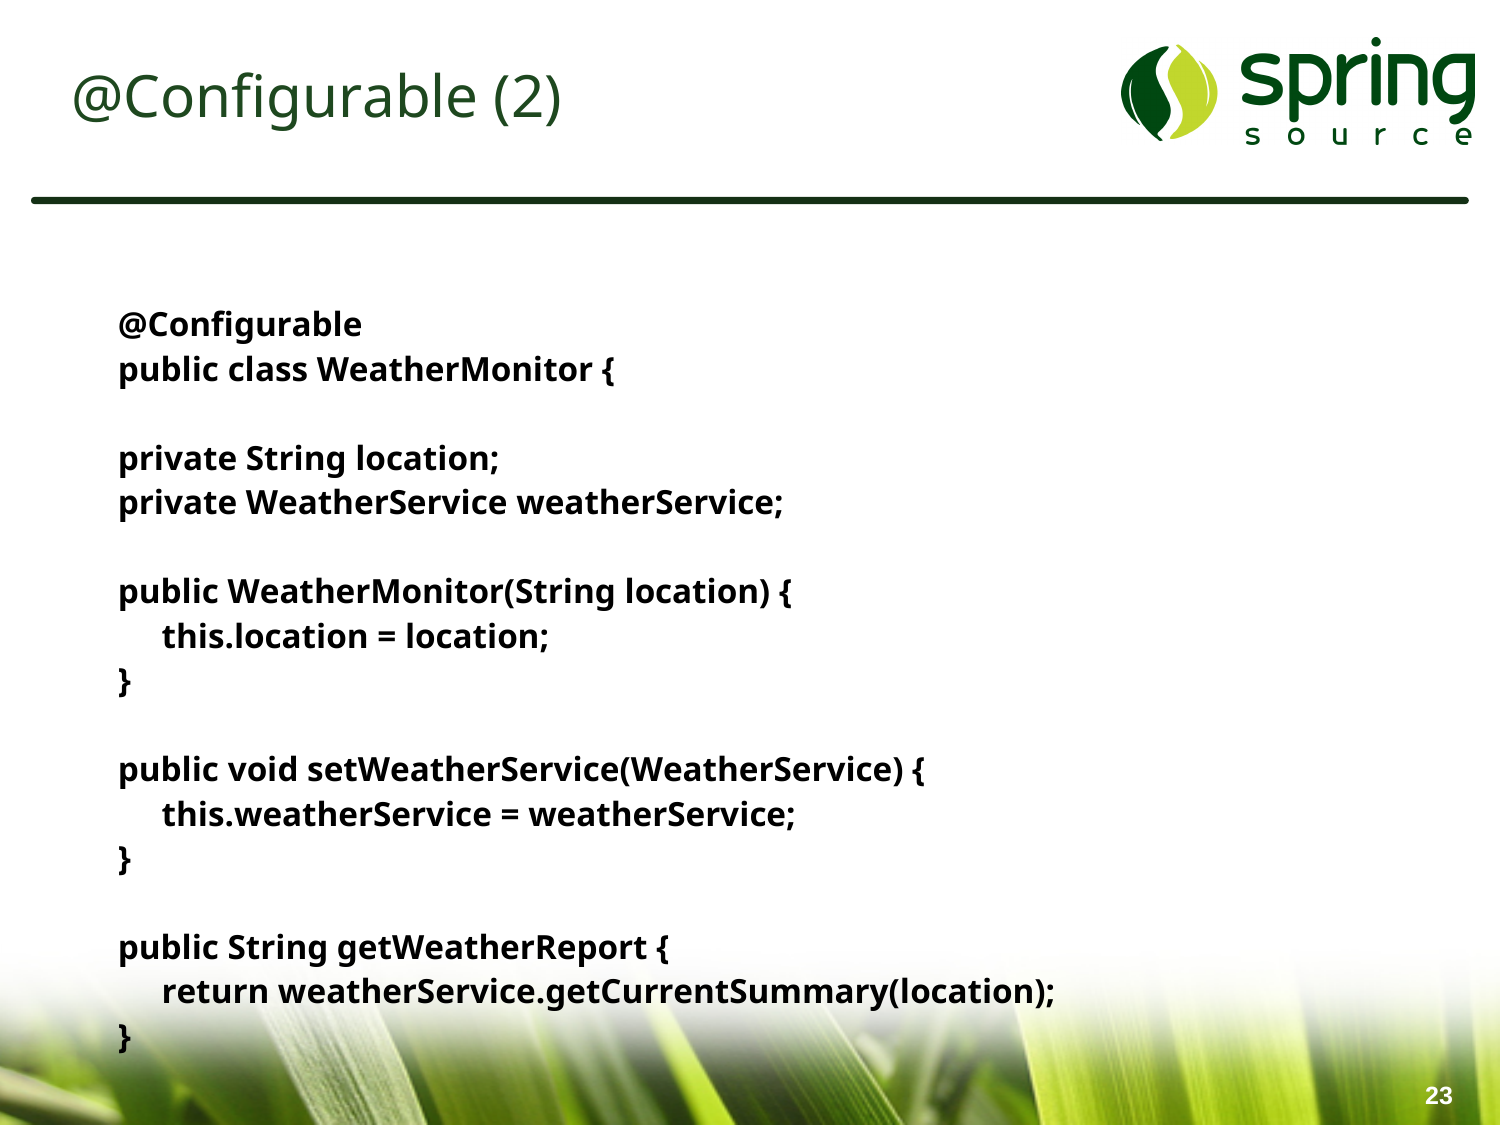

# @Configurable (2)
@Configurable
public class WeatherMonitor {
private String location;
private WeatherService weatherService;
public WeatherMonitor(String location) {
 this.location = location;
}
public void setWeatherService(WeatherService) {
 this.weatherService = weatherService;
}
public String getWeatherReport {
 return weatherService.getCurrentSummary(location);
}